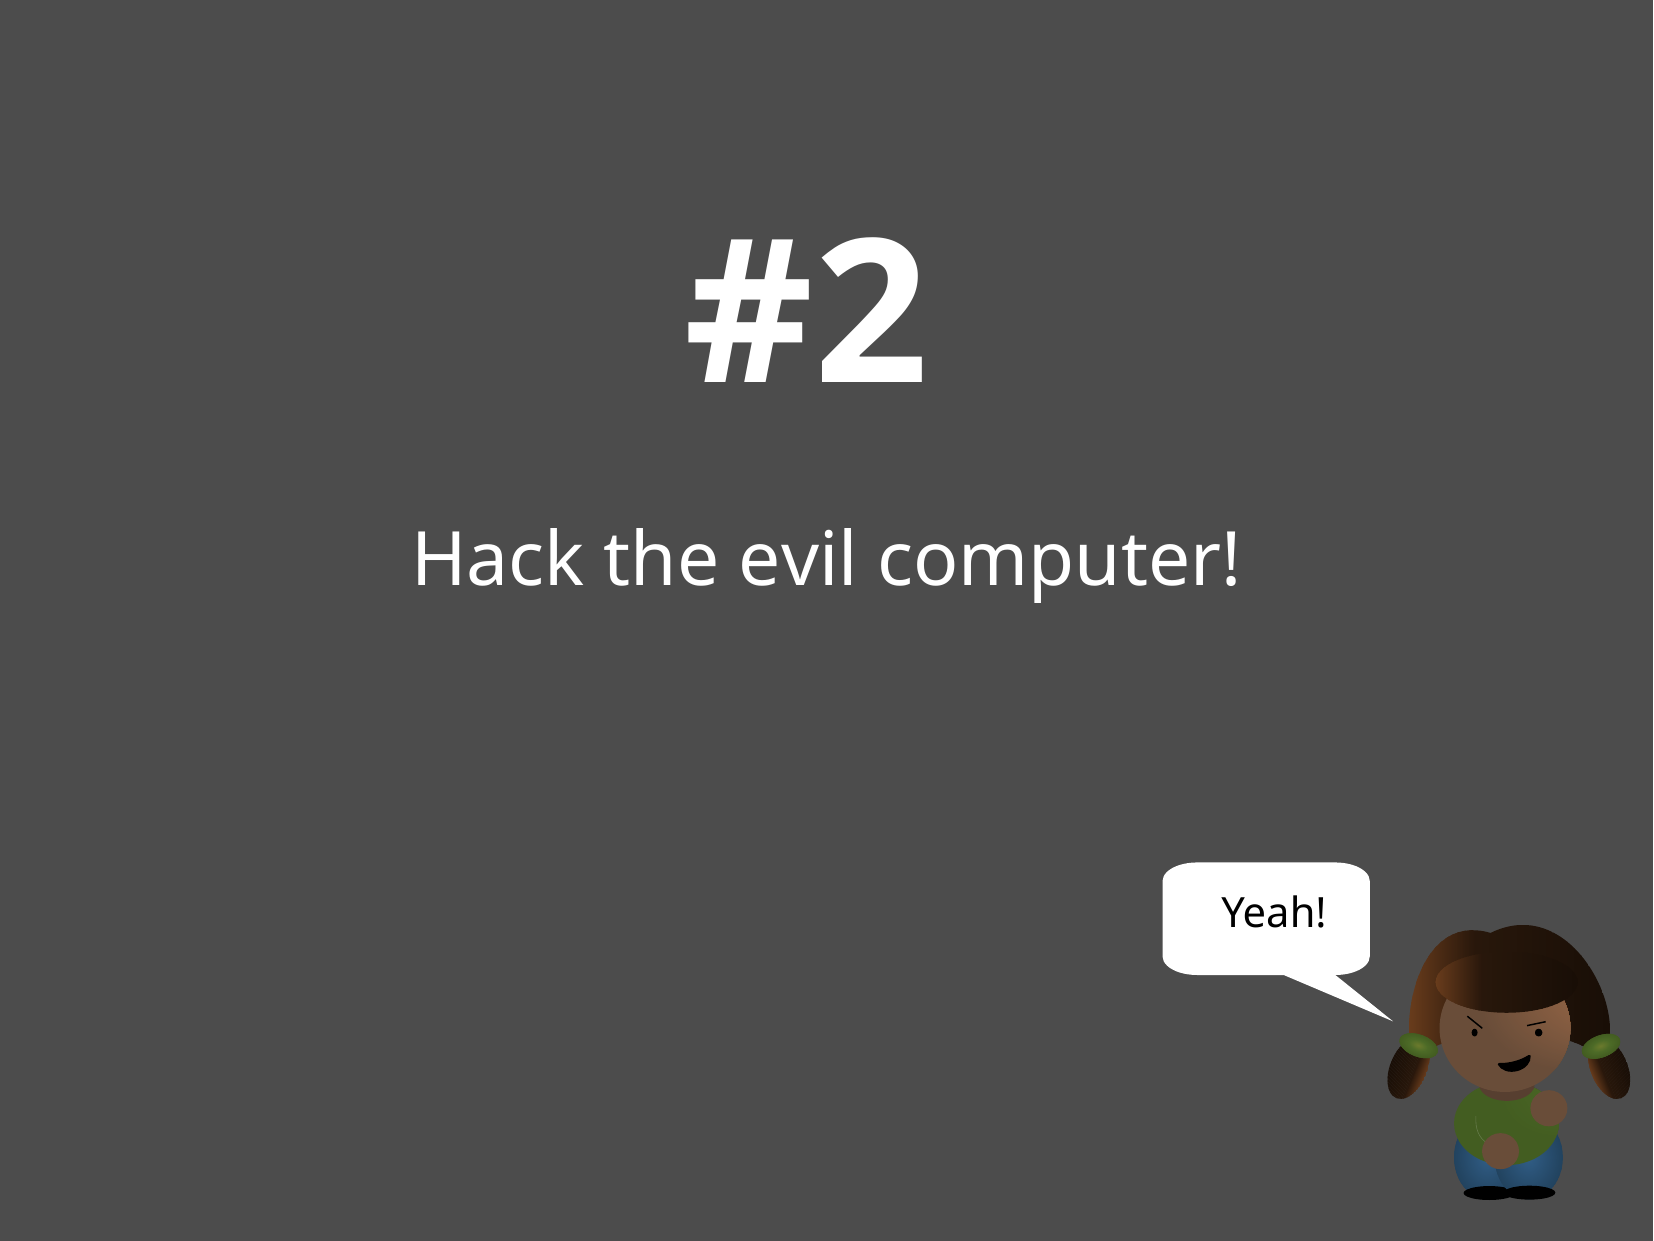

# #2 Hack the evil computer!
Yeah!